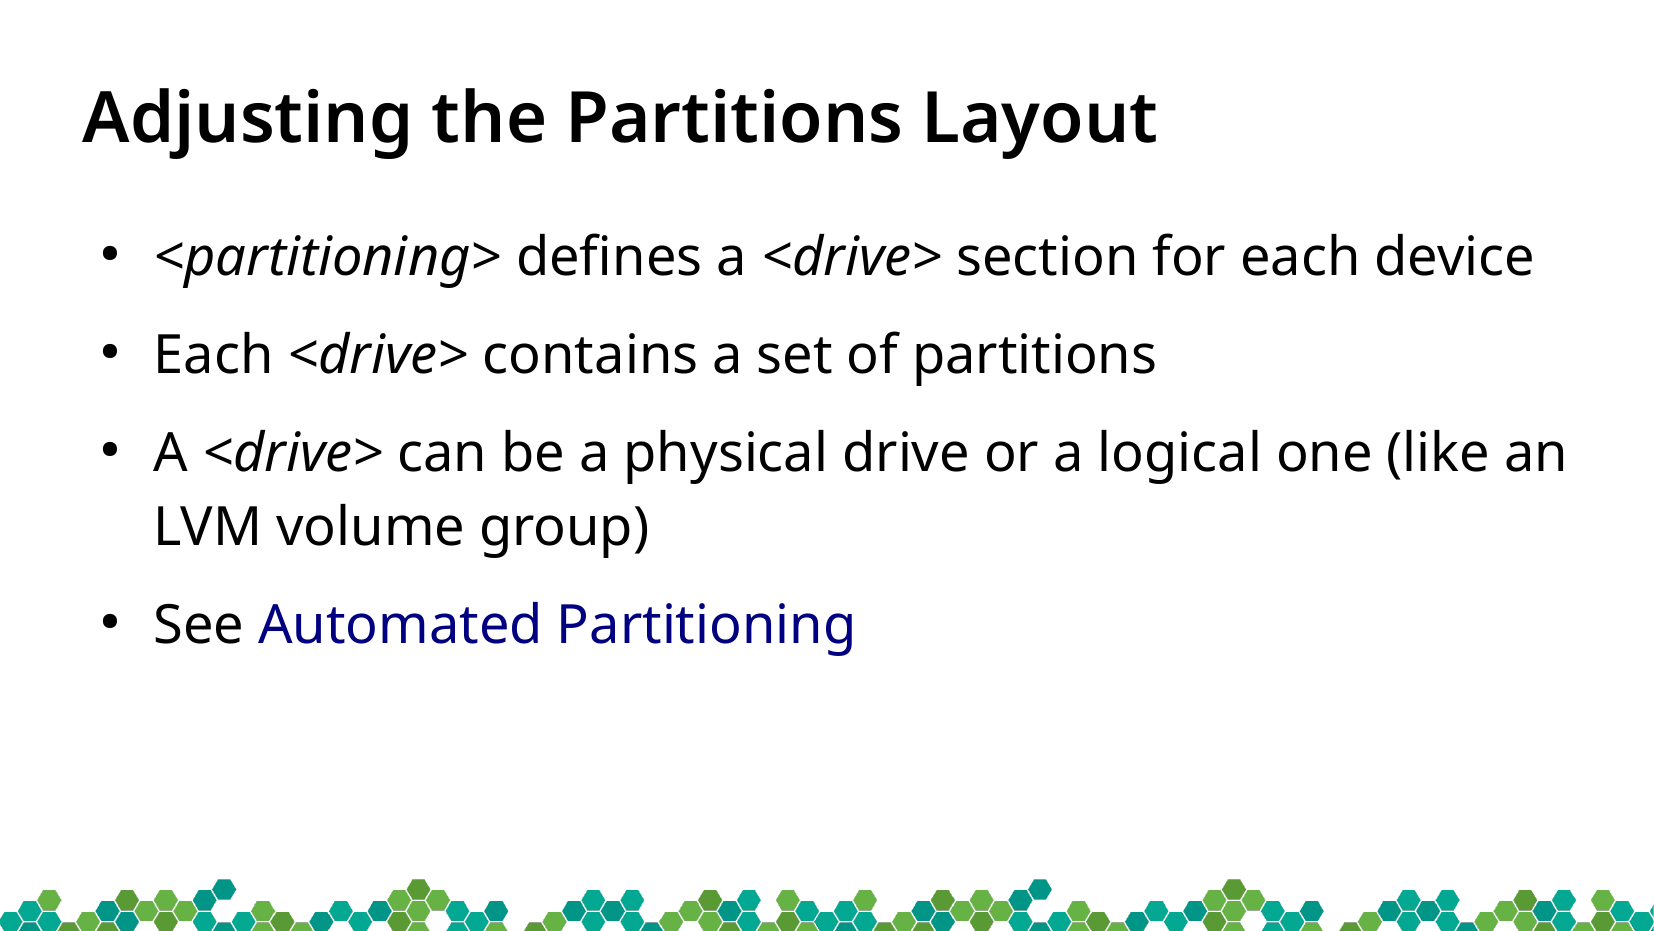

# Adjusting the Partitions Layout
<partitioning> defines a <drive> section for each device
Each <drive> contains a set of partitions
A <drive> can be a physical drive or a logical one (like an LVM volume group)
See Automated Partitioning